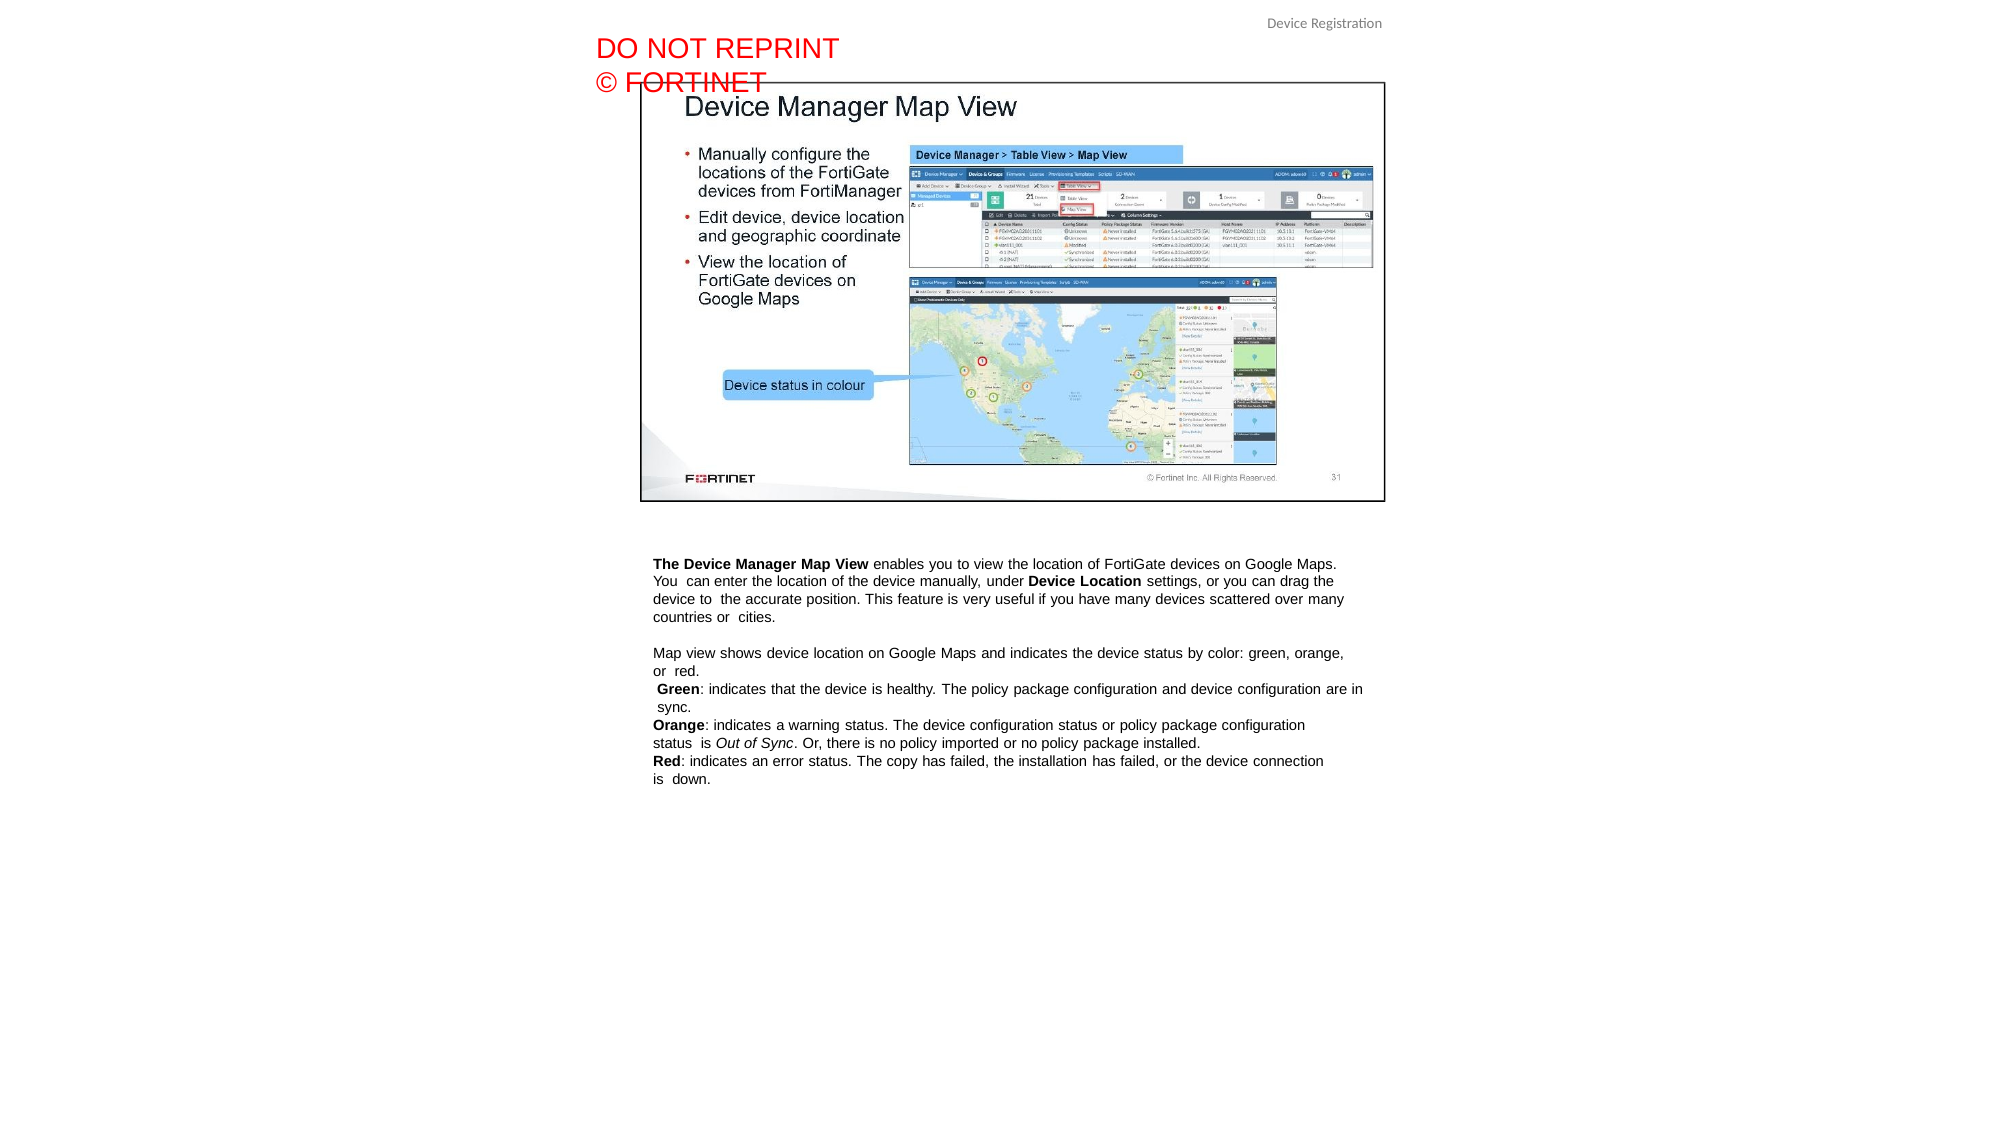

Device Registration
DO NOT REPRINT
© FORTINET
The Device Manager Map View enables you to view the location of FortiGate devices on Google Maps. You can enter the location of the device manually, under Device Location settings, or you can drag the device to the accurate position. This feature is very useful if you have many devices scattered over many countries or cities.
Map view shows device location on Google Maps and indicates the device status by color: green, orange, or red.
Green: indicates that the device is healthy. The policy package configuration and device configuration are in sync.
Orange: indicates a warning status. The device configuration status or policy package configuration status is Out of Sync. Or, there is no policy imported or no policy package installed.
Red: indicates an error status. The copy has failed, the installation has failed, or the device connection is down.
FortiManager 6.2 Study Guide